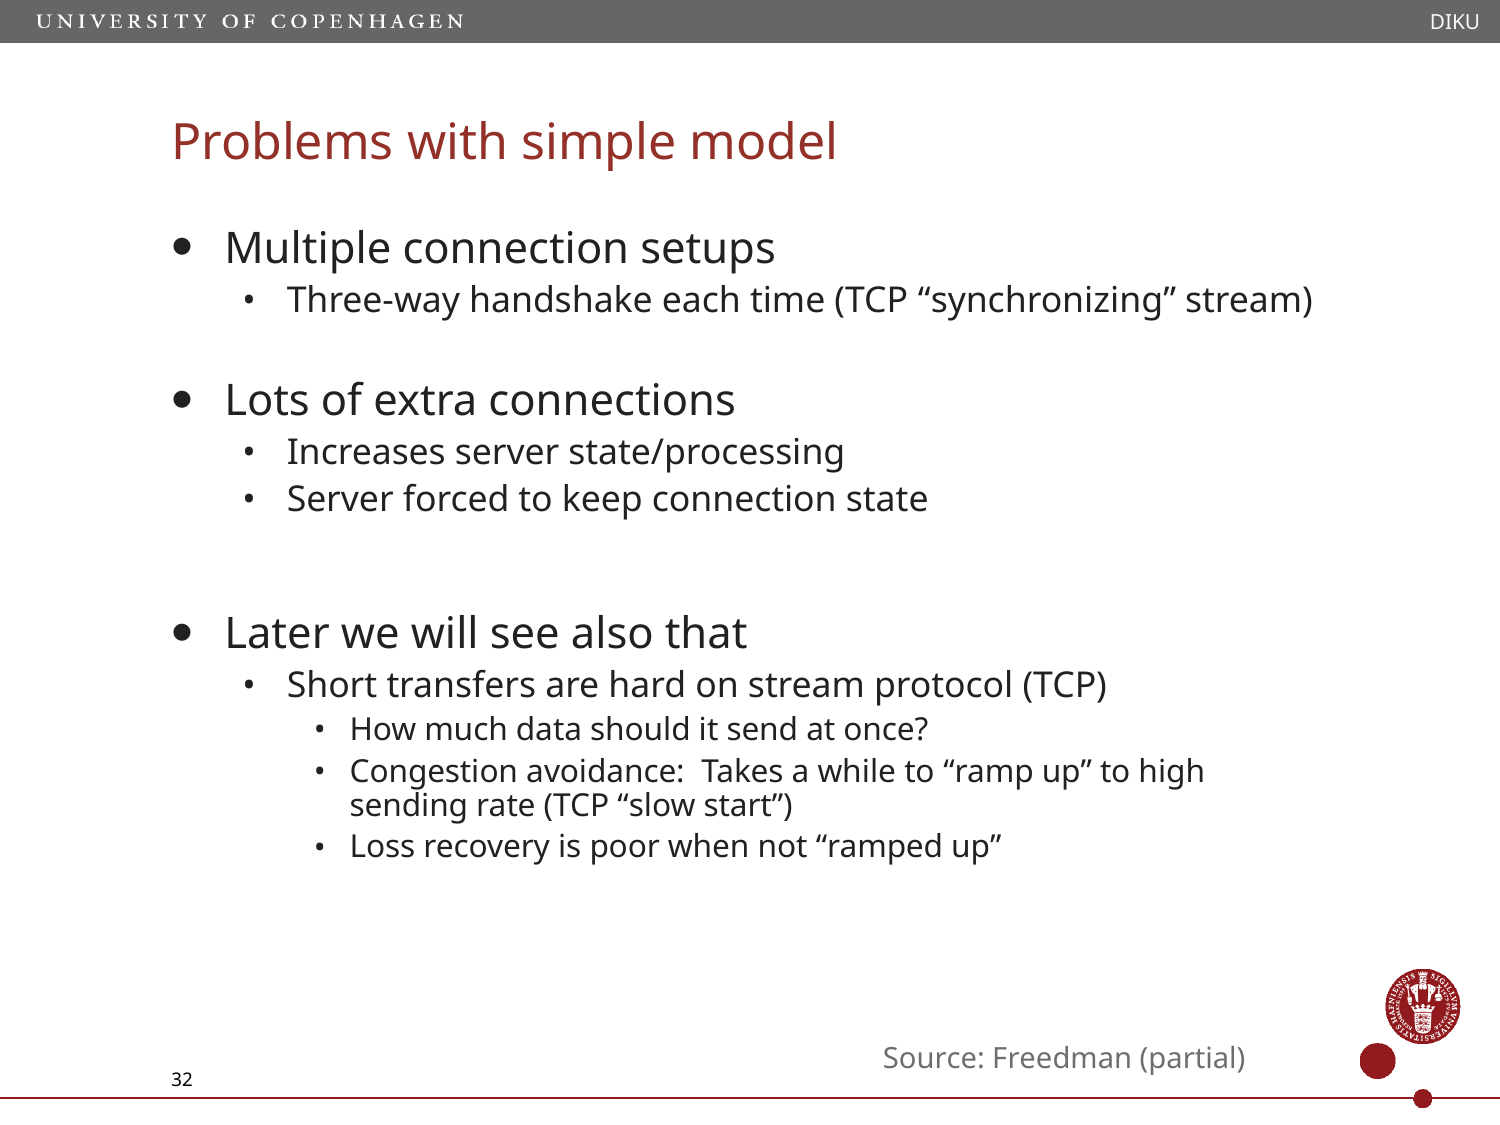

DIKU
# Problems with simple model
Multiple connection setups
Three-way handshake each time (TCP “synchronizing” stream)
Lots of extra connections
Increases server state/processing
Server forced to keep connection state
Later we will see also that
Short transfers are hard on stream protocol (TCP)
How much data should it send at once?
Congestion avoidance: Takes a while to “ramp up” to high sending rate (TCP “slow start”)
Loss recovery is poor when not “ramped up”
Source: Freedman (partial)